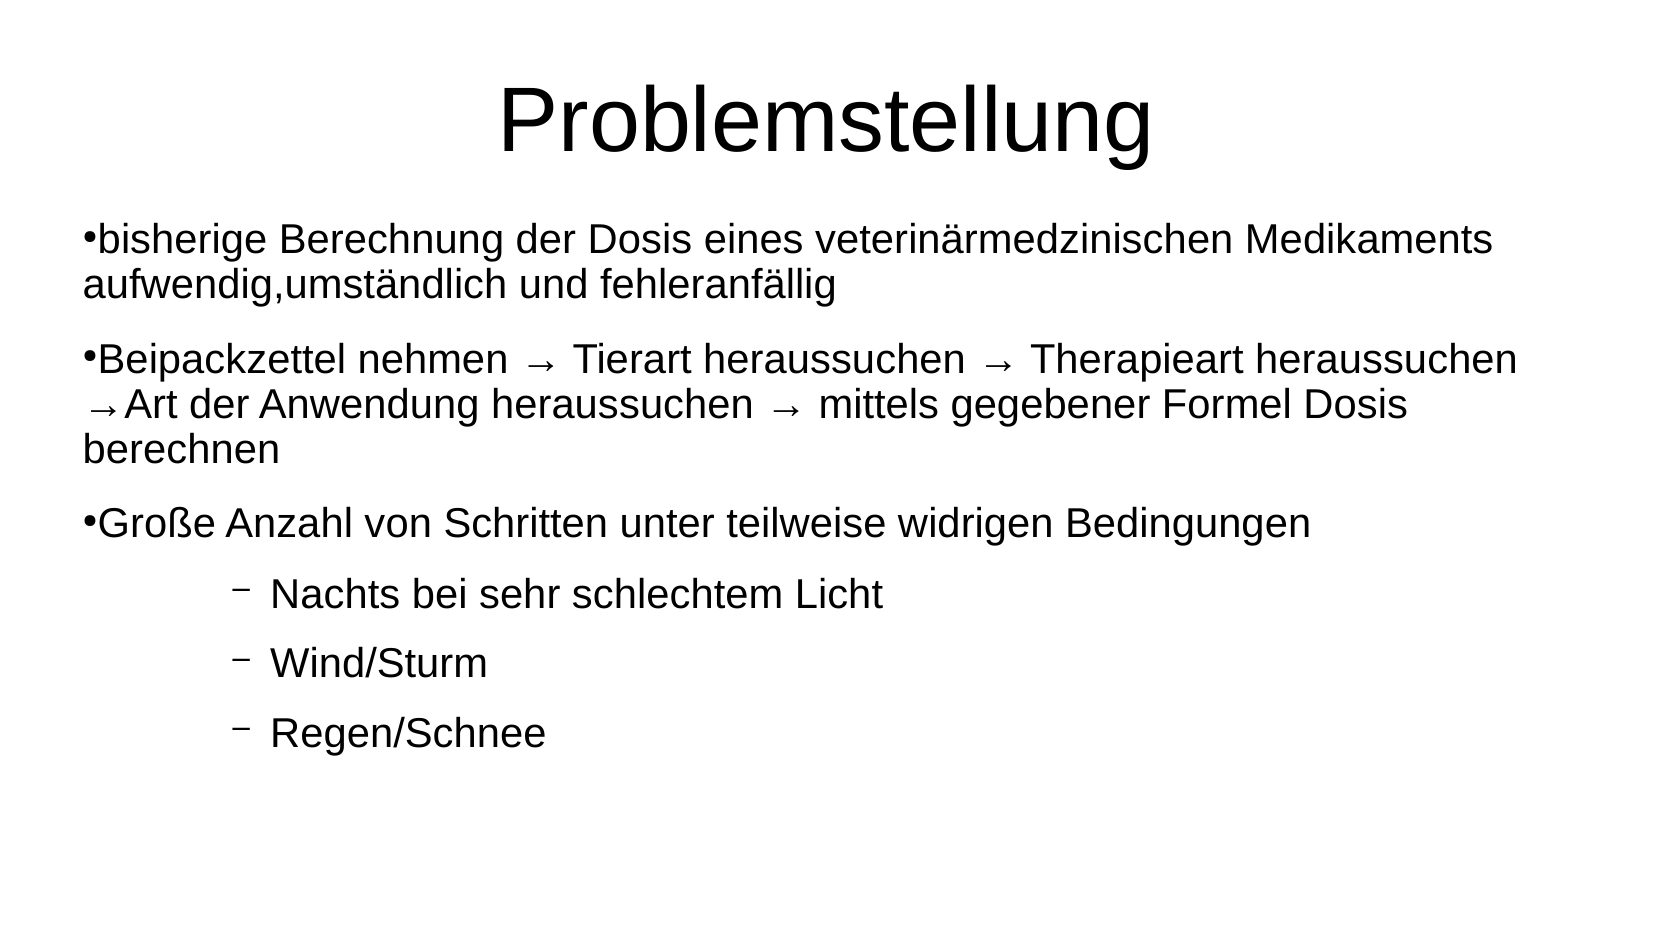

# Problemstellung
bisherige Berechnung der Dosis eines veterinärmedzinischen Medikaments aufwendig,umständlich und fehleranfällig
Beipackzettel nehmen → Tierart heraussuchen → Therapieart heraussuchen →Art der Anwendung heraussuchen → mittels gegebener Formel Dosis berechnen
Große Anzahl von Schritten unter teilweise widrigen Bedingungen
Nachts bei sehr schlechtem Licht
Wind/Sturm
Regen/Schnee